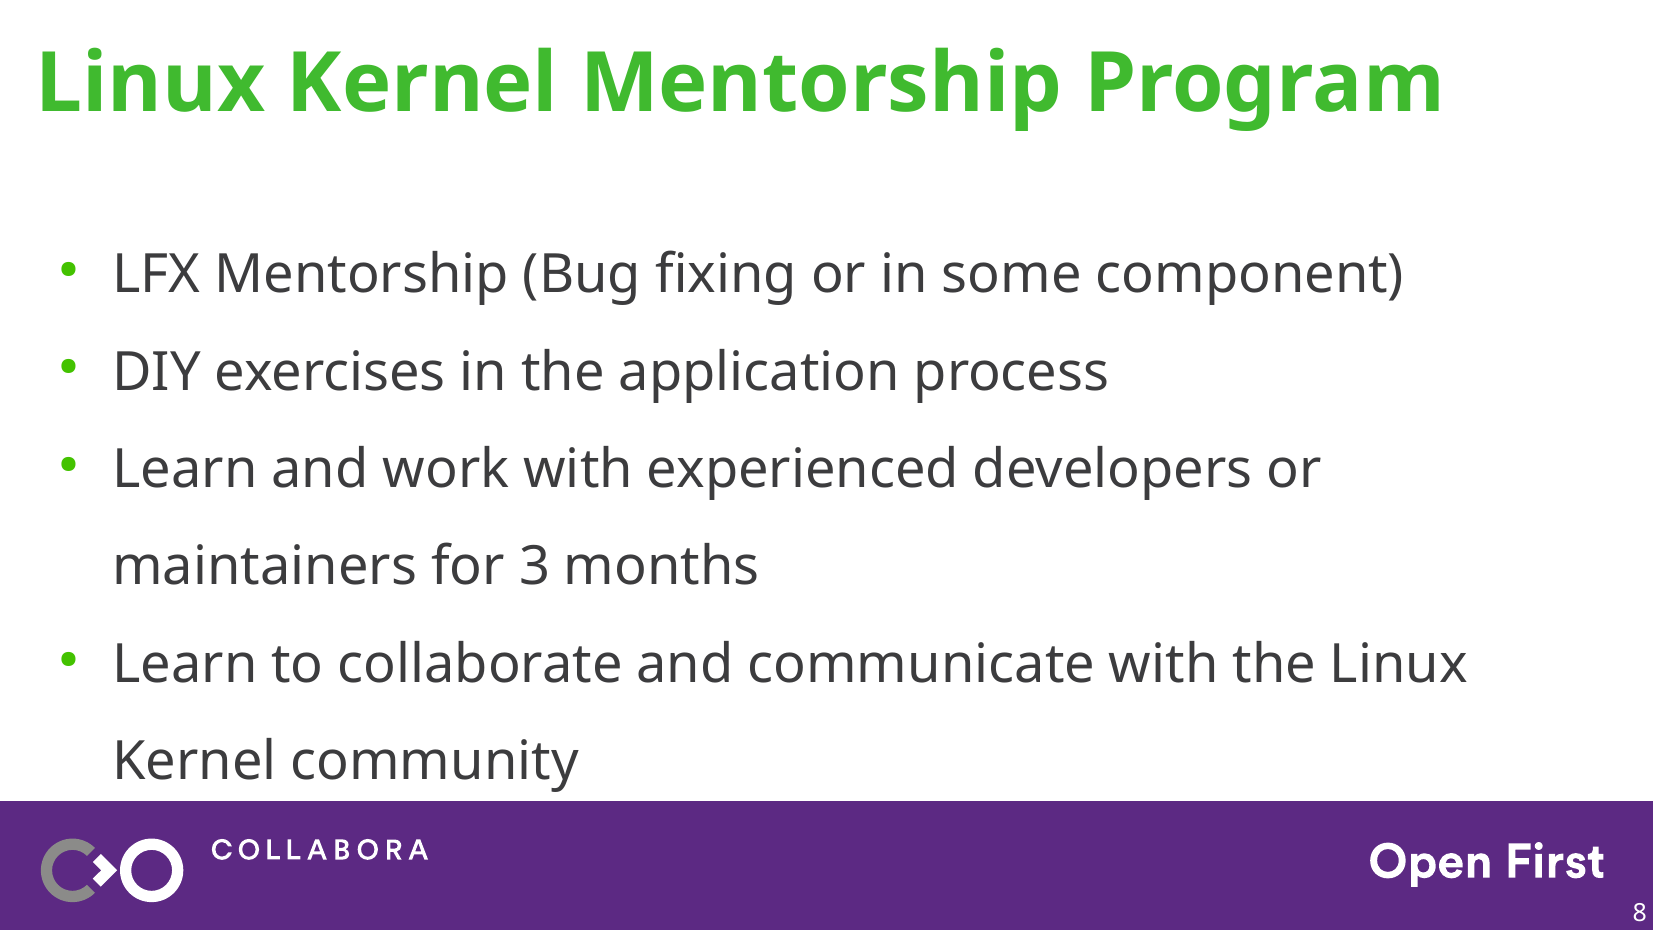

# Linux Kernel Mentorship Program
LFX Mentorship (Bug fixing or in some component)
DIY exercises in the application process
Learn and work with experienced developers or maintainers for 3 months
Learn to collaborate and communicate with the Linux Kernel community